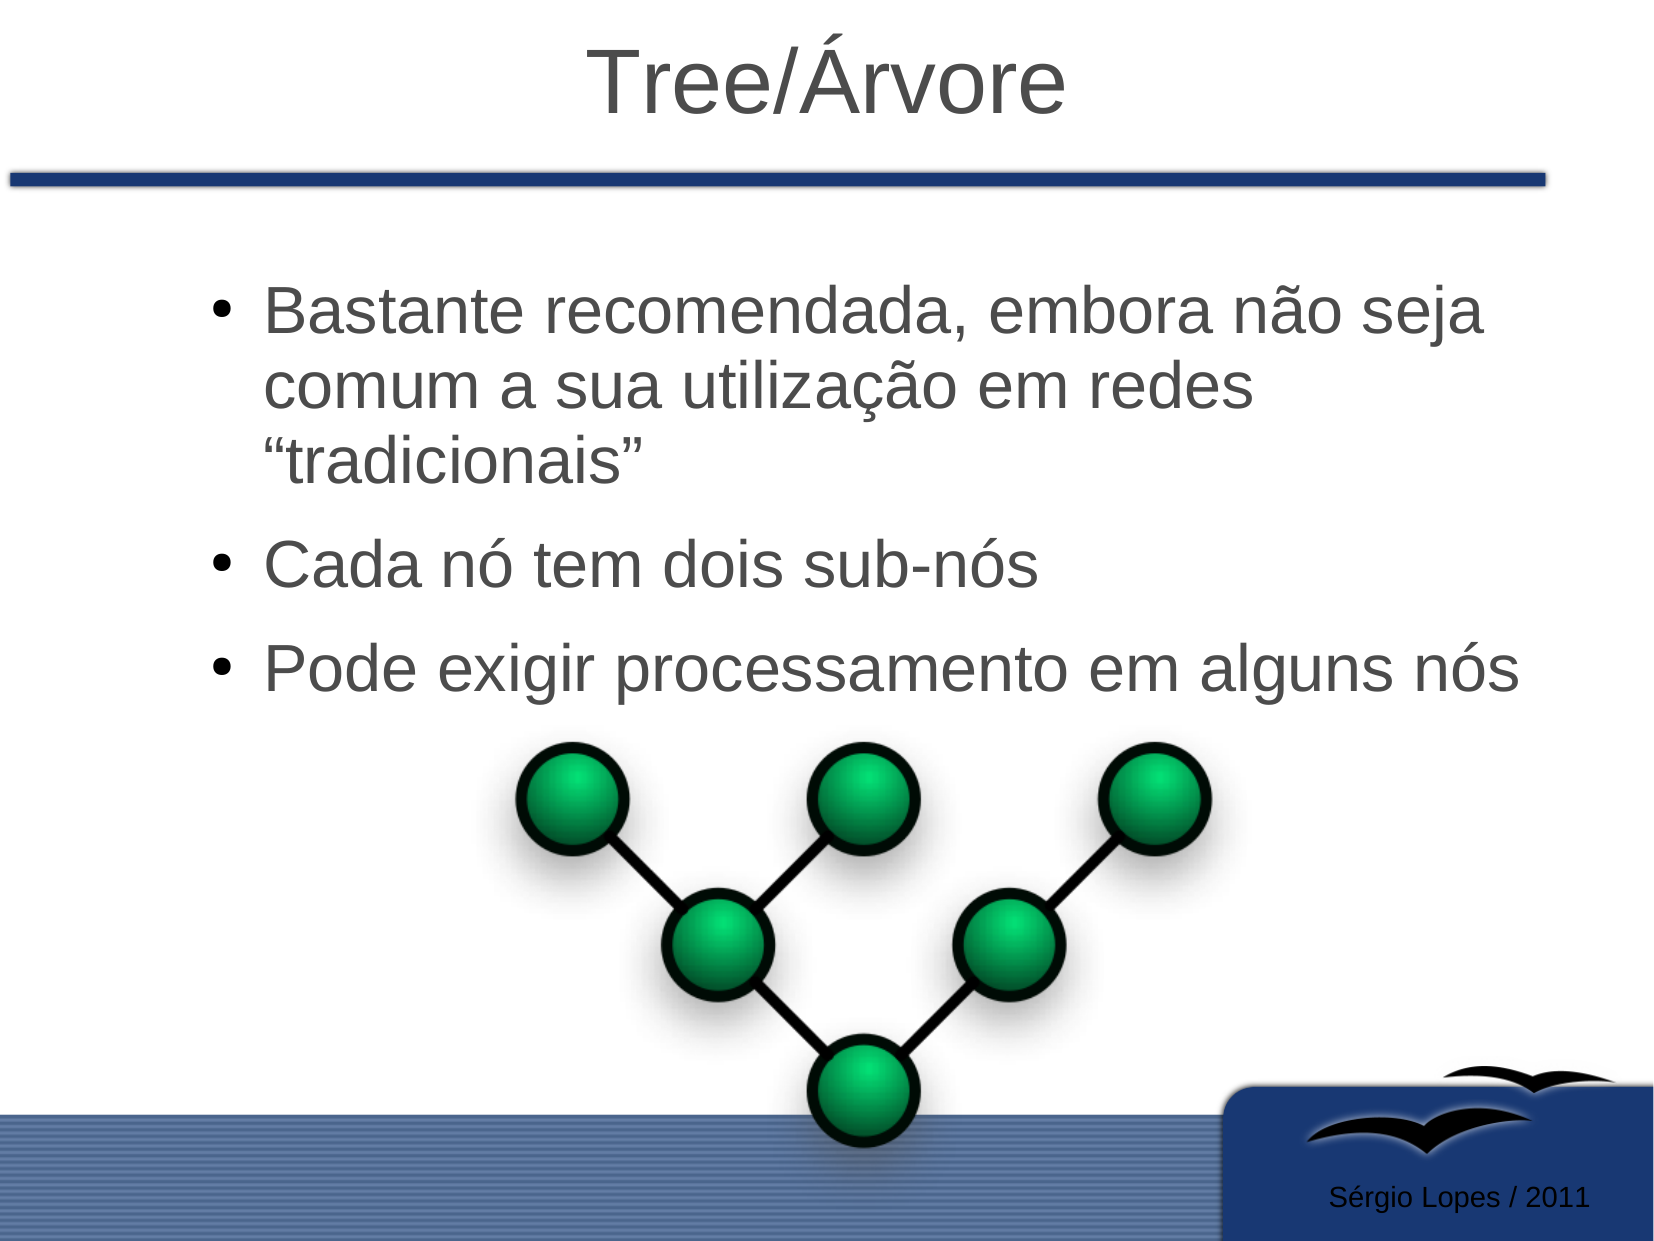

# Tree/Árvore
Bastante recomendada, embora não seja comum a sua utilização em redes “tradicionais”
Cada nó tem dois sub-nós
Pode exigir processamento em alguns nós
Sérgio Lopes / 2011